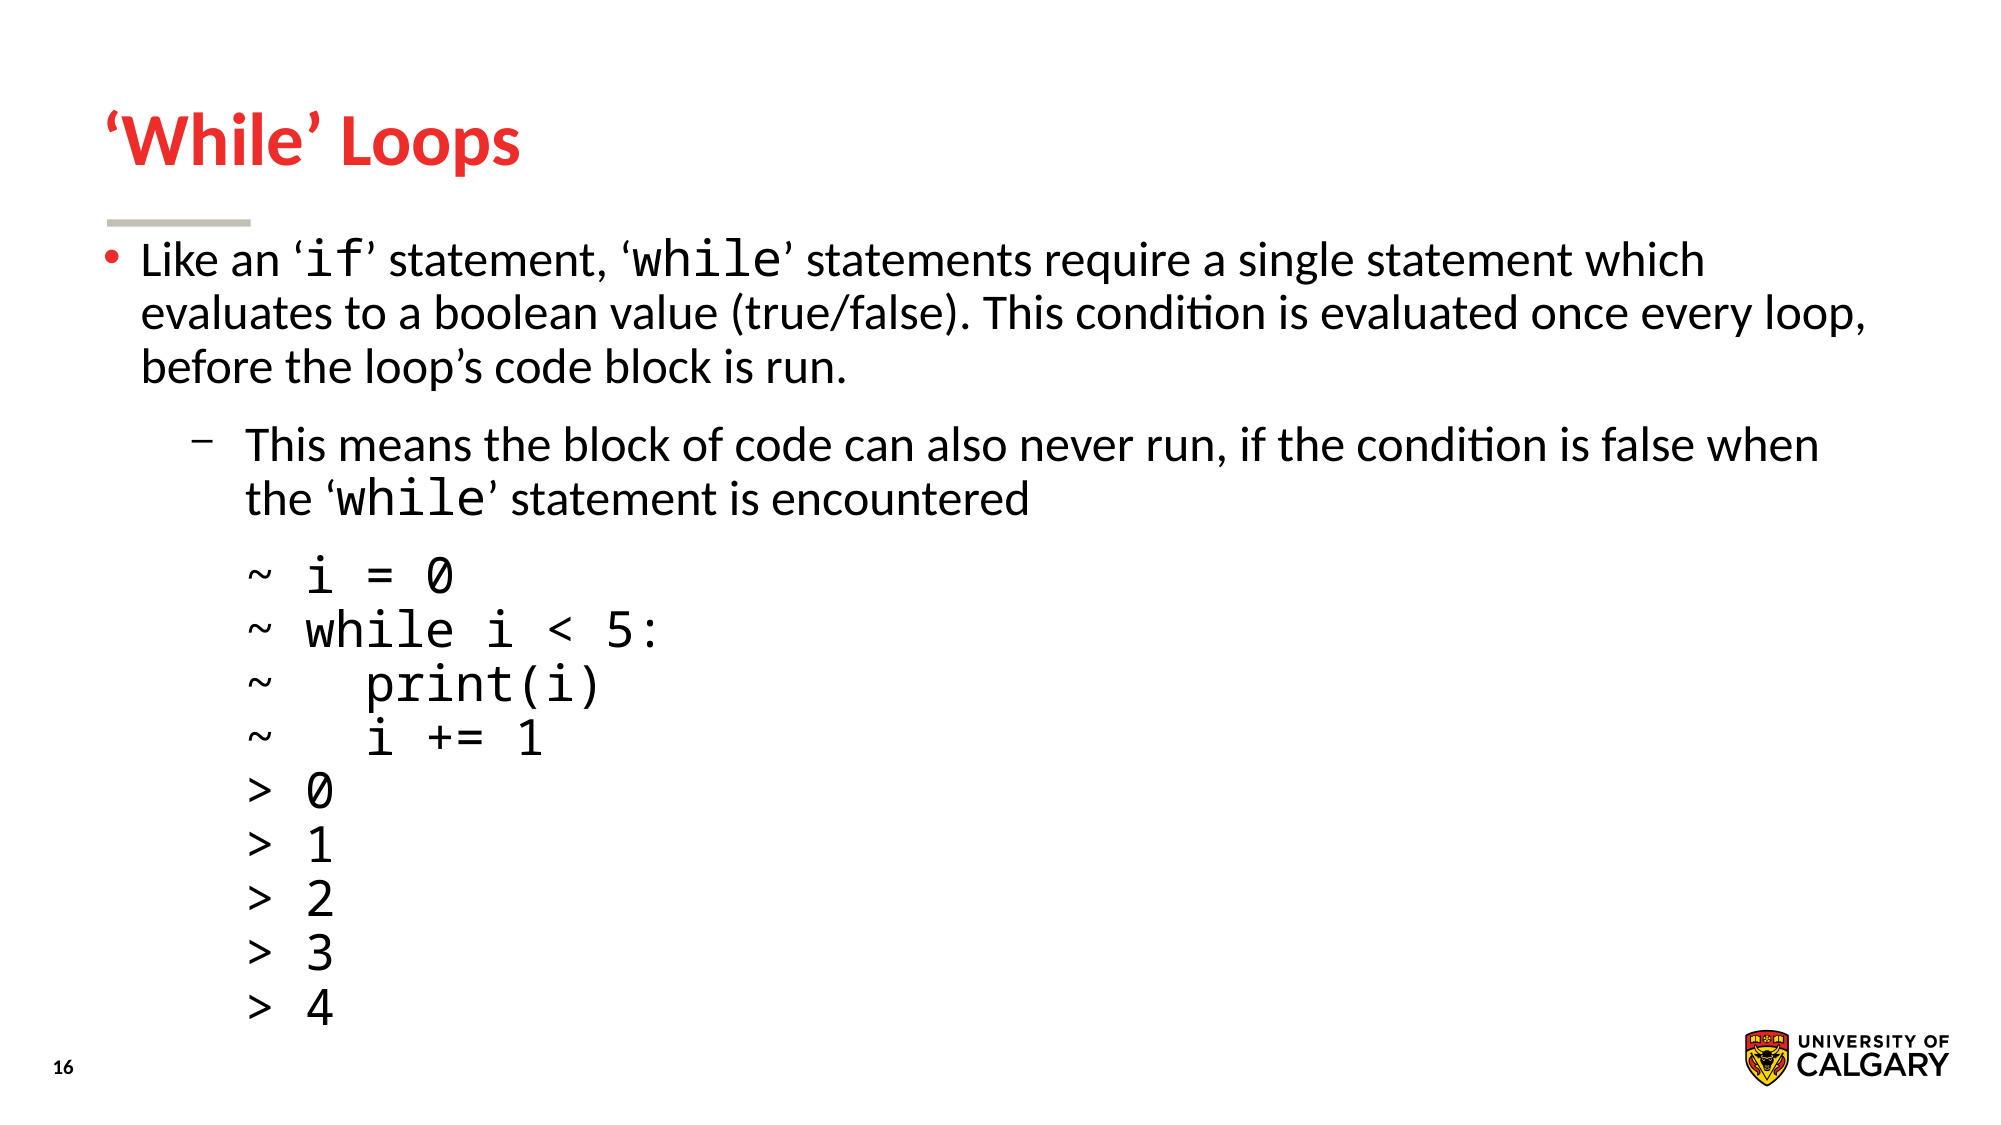

# ‘While’ Loops
Like an ‘if’ statement, ‘while’ statements require a single statement which evaluates to a boolean value (true/false). This condition is evaluated once every loop, before the loop’s code block is run.
This means the block of code can also never run, if the condition is false when the ‘while’ statement is encountered
~ i = 0
~ while i < 5:
~ print(i)
~ i += 1
> 0
> 1
> 2
> 3
> 4